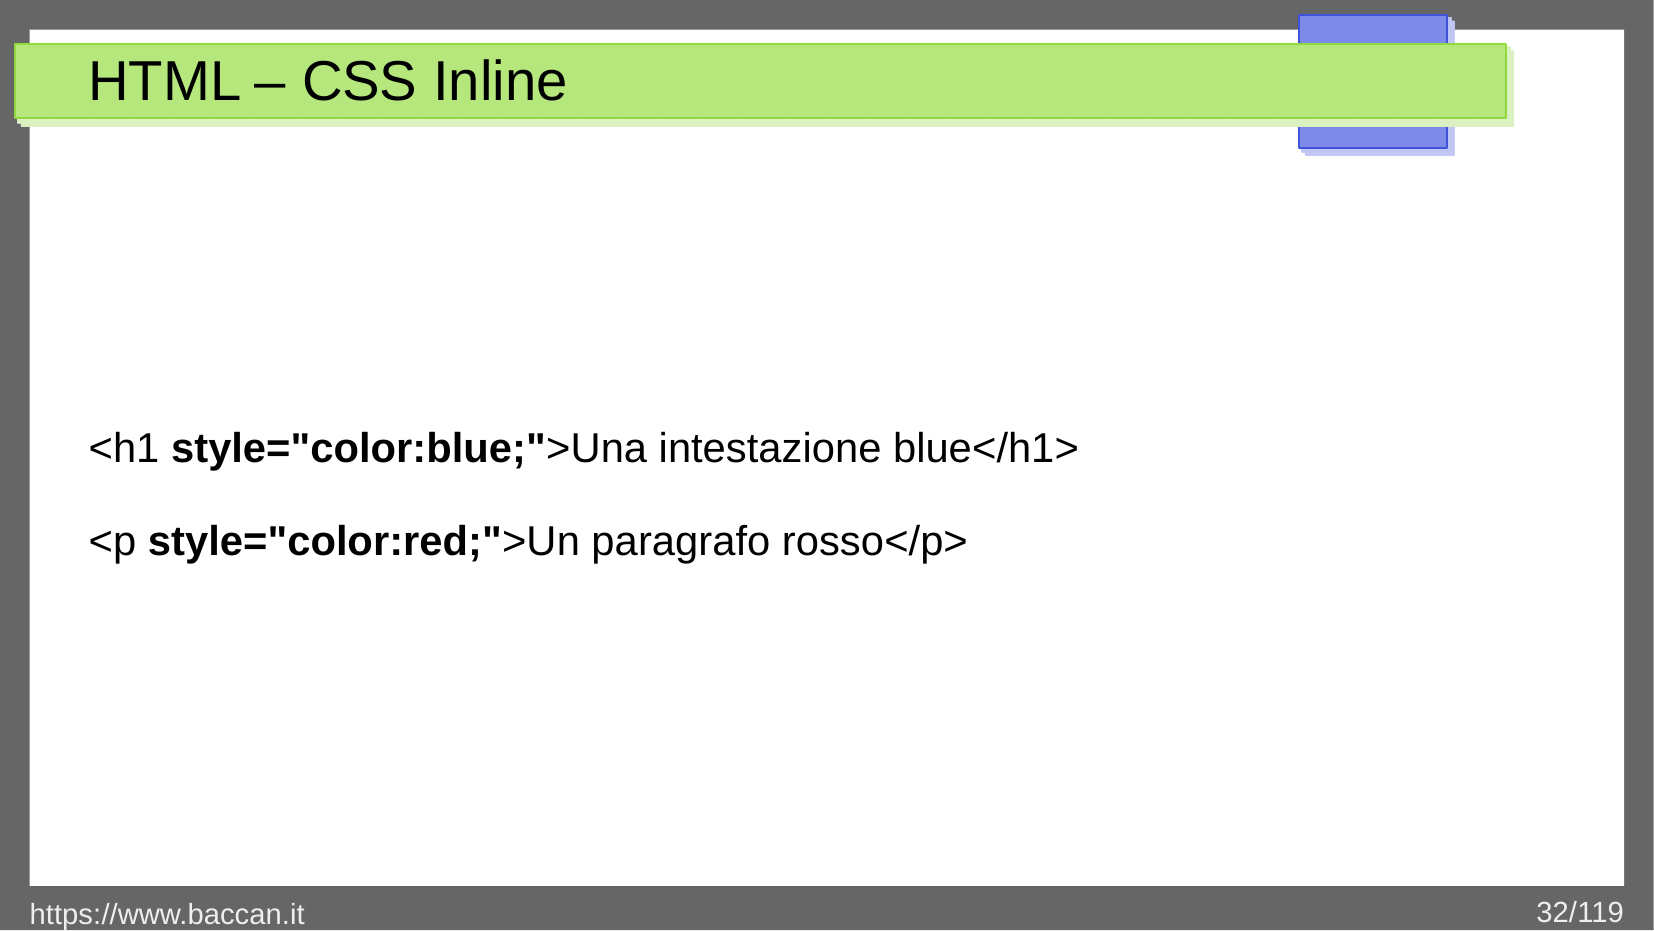

# HTML – CSS Inline
<h1 style="color:blue;">Una intestazione blue</h1>
<p style="color:red;">Un paragrafo rosso</p>
32
https://www.baccan.it